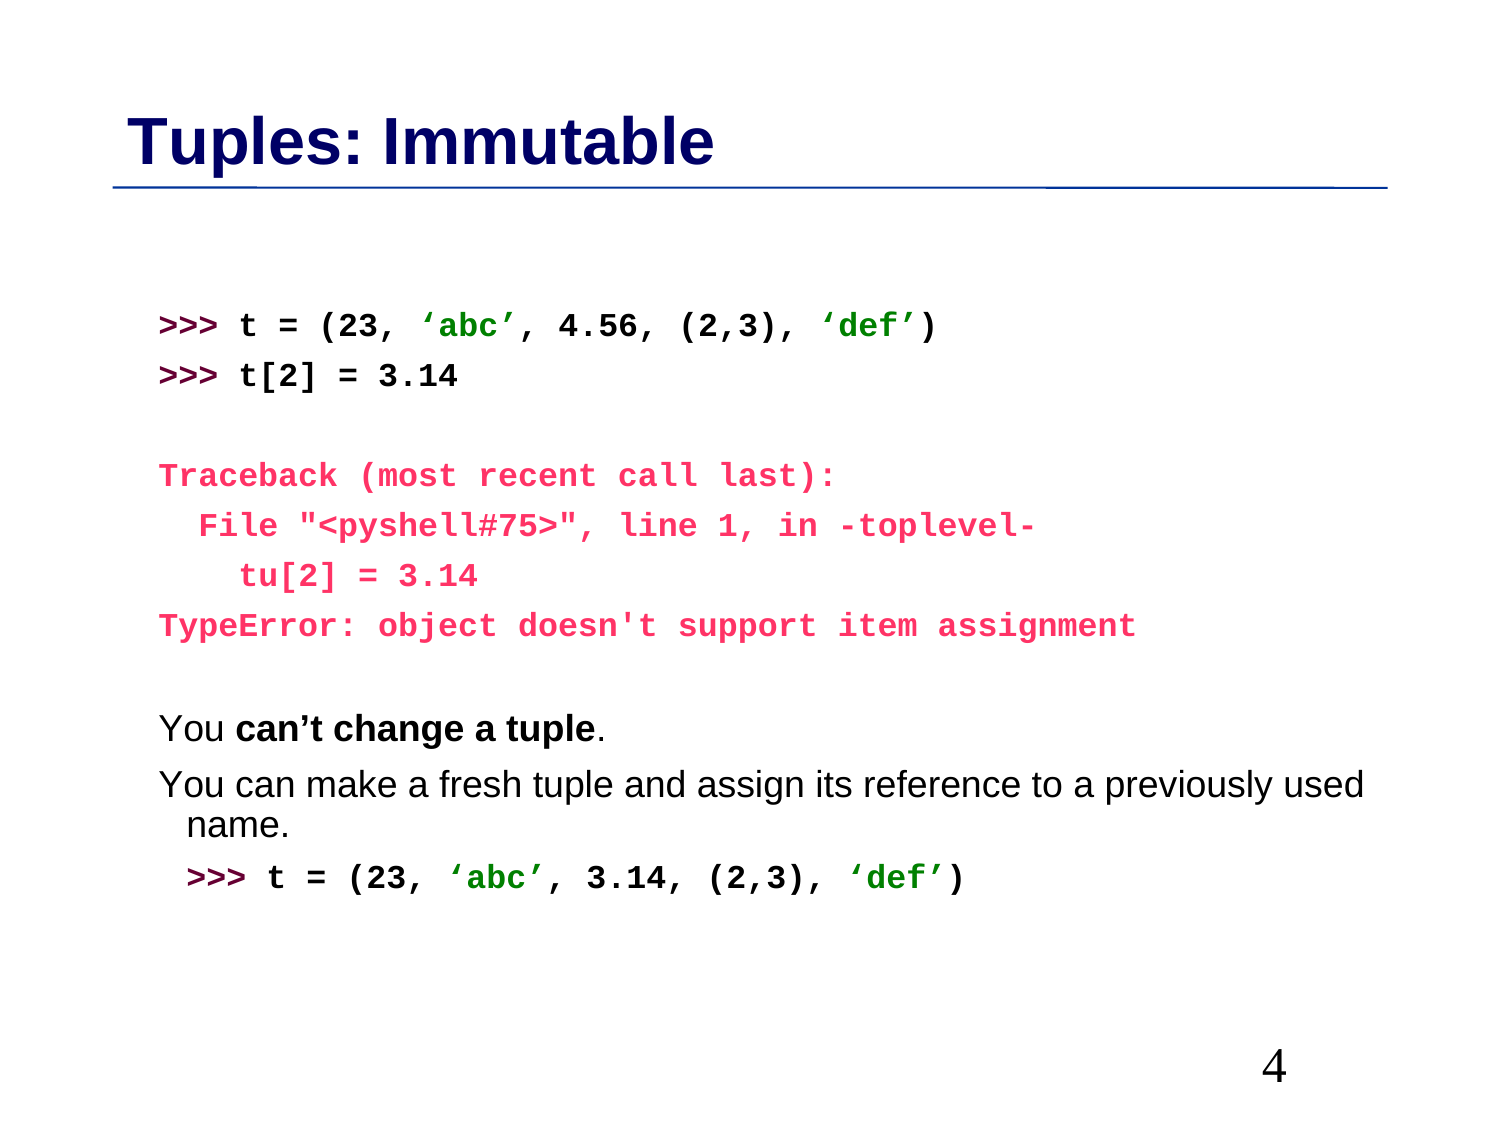

# Tuples: Immutable
>>> t = (23, ‘abc’, 4.56, (2,3), ‘def’)
>>> t[2] = 3.14
Traceback (most recent call last):
 File "<pyshell#75>", line 1, in -toplevel-
 tu[2] = 3.14
TypeError: object doesn't support item assignment
You can’t change a tuple.
You can make a fresh tuple and assign its reference to a previously used name.
	>>> t = (23, ‘abc’, 3.14, (2,3), ‘def’)